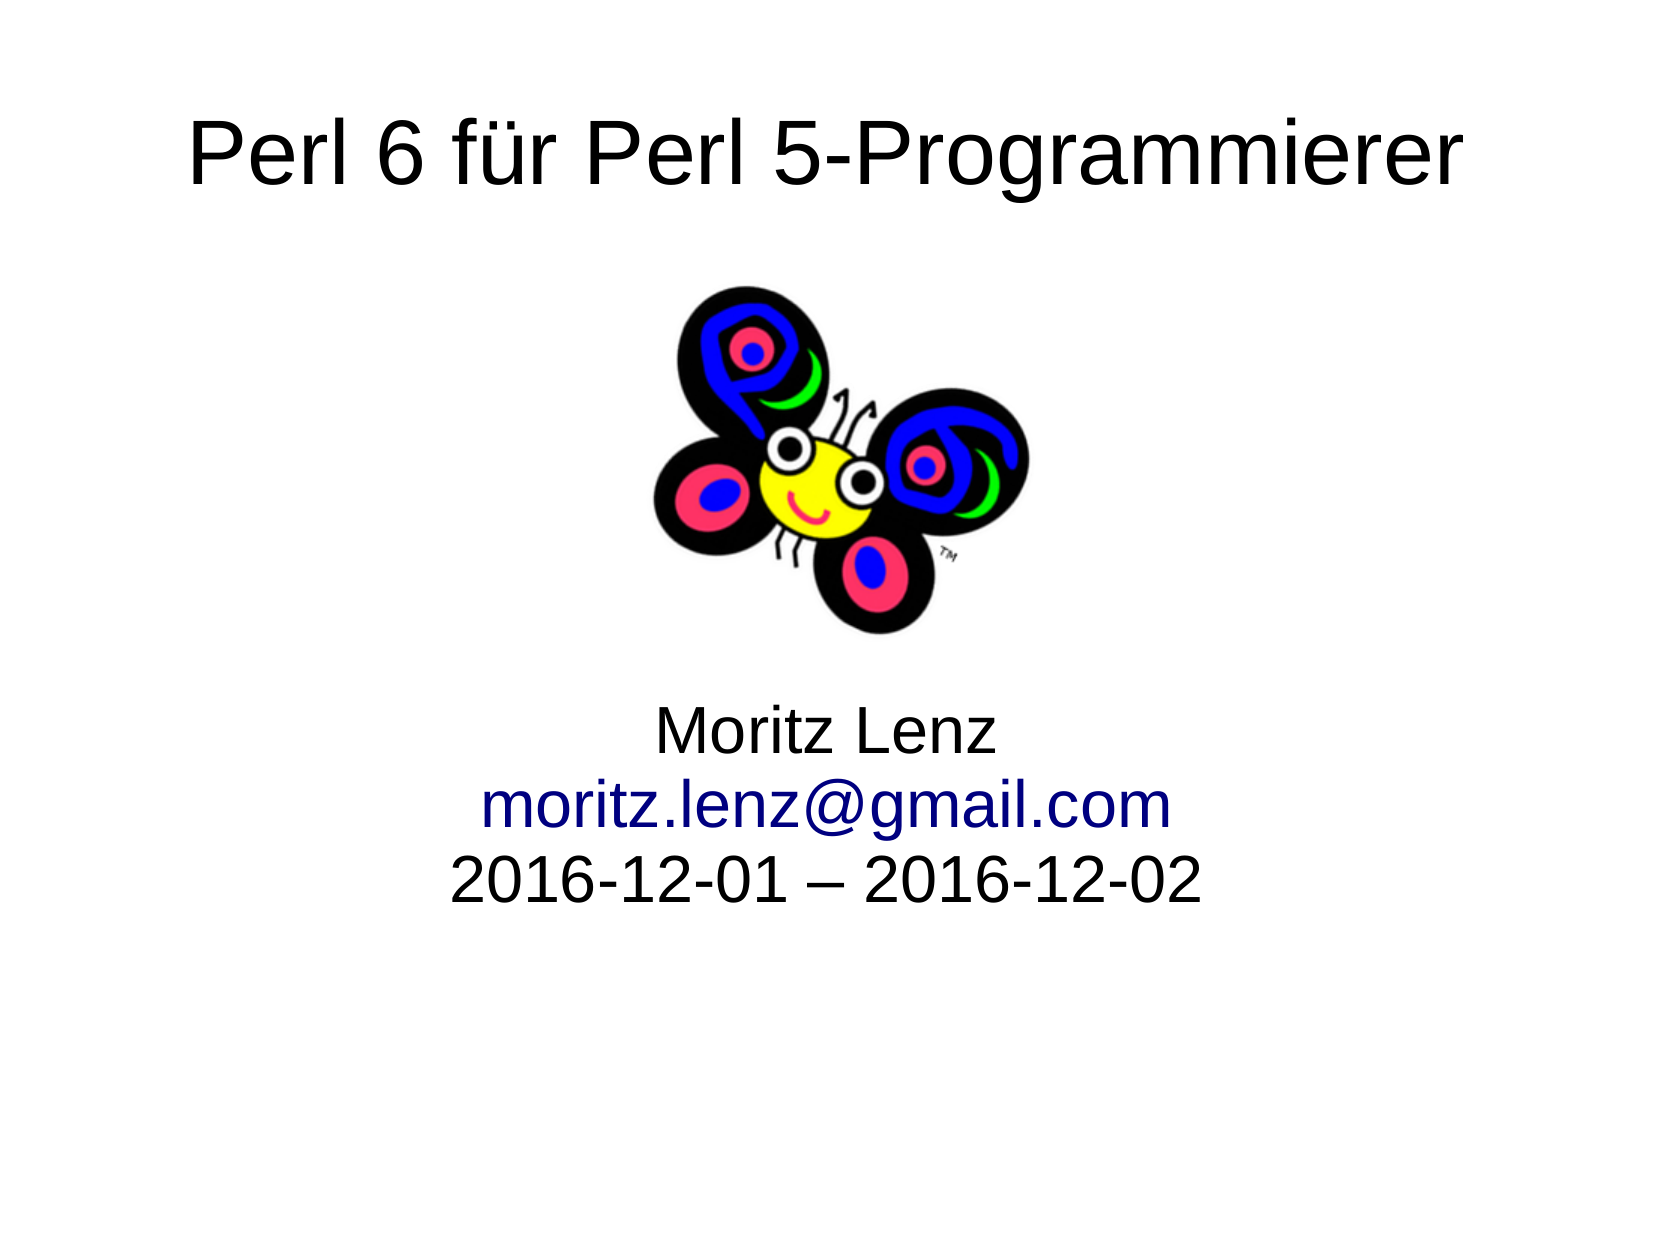

# Perl 6 für Perl 5-Programmierer
Moritz Lenz
moritz.lenz@gmail.com
2016-12-01 – 2016-12-02